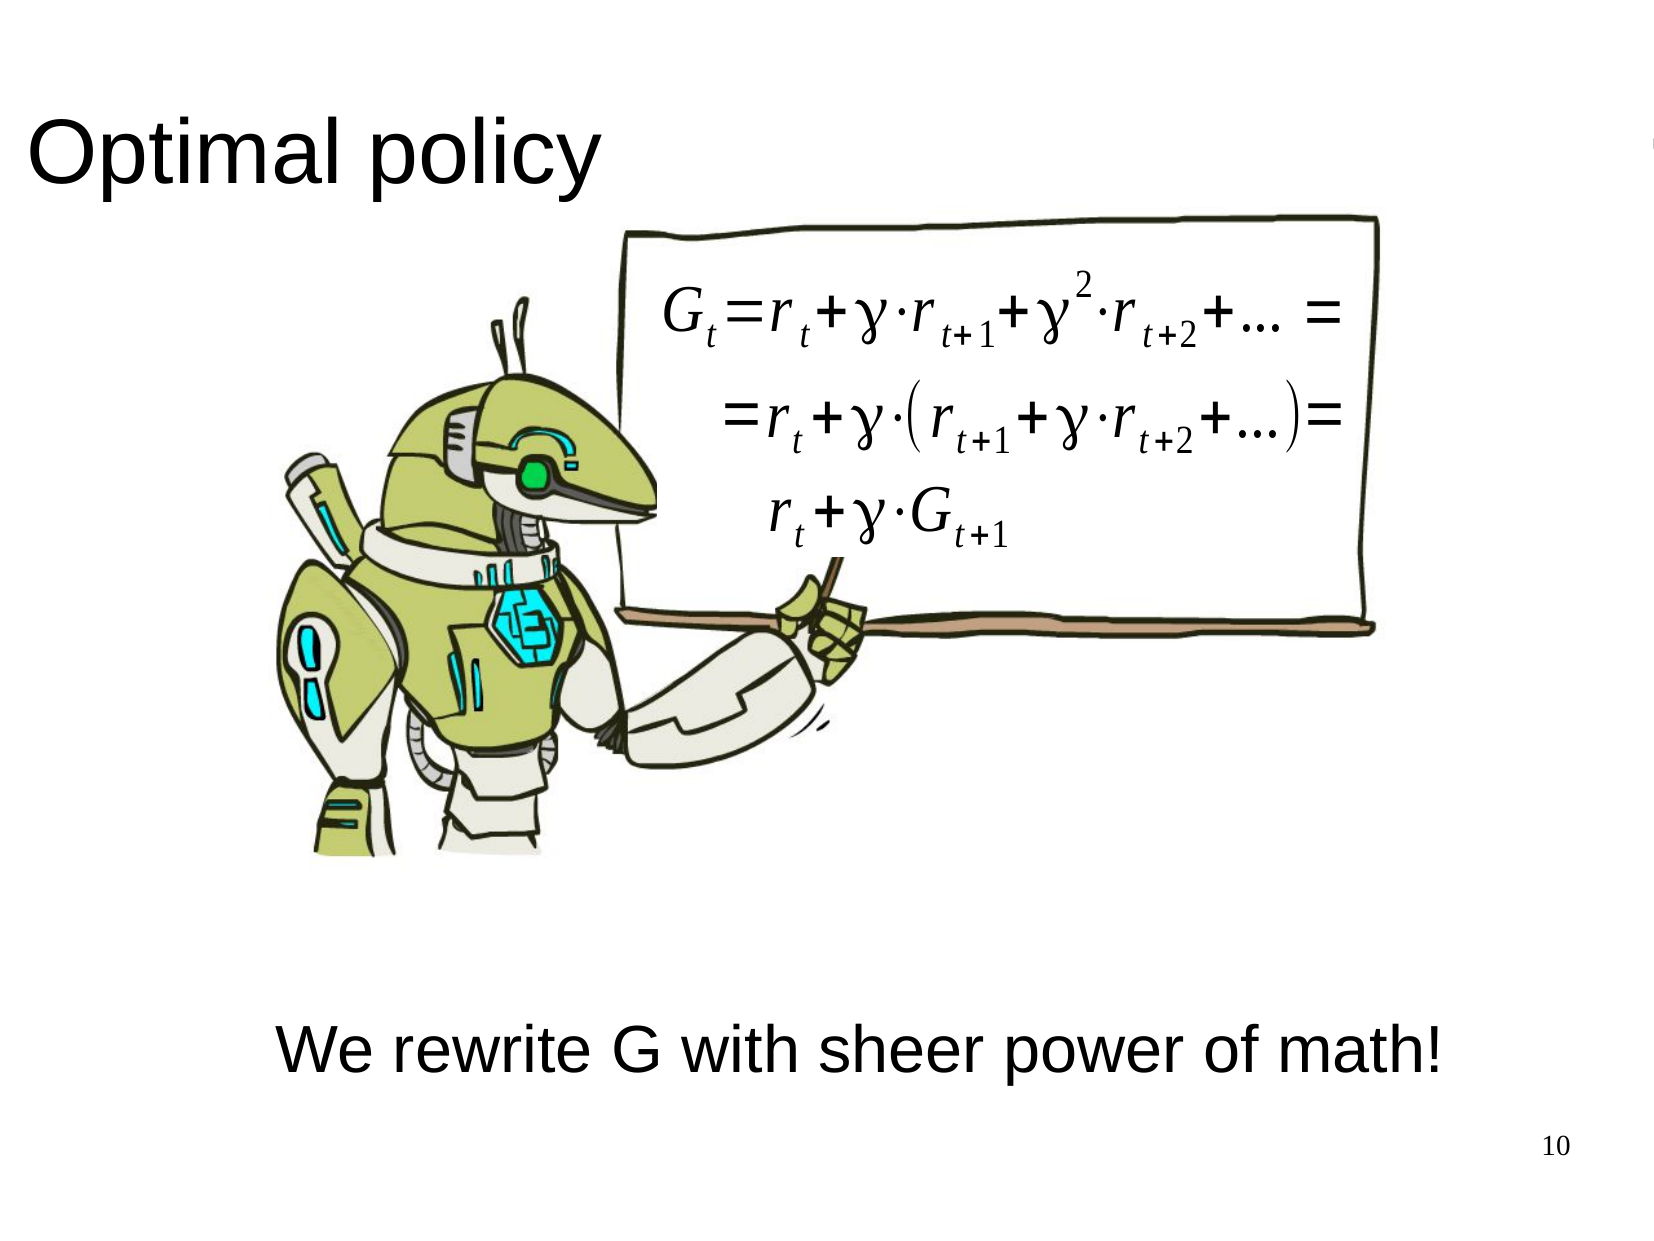

#
Optimal policy
=
=
=
We rewrite G with sheer power of math!
10